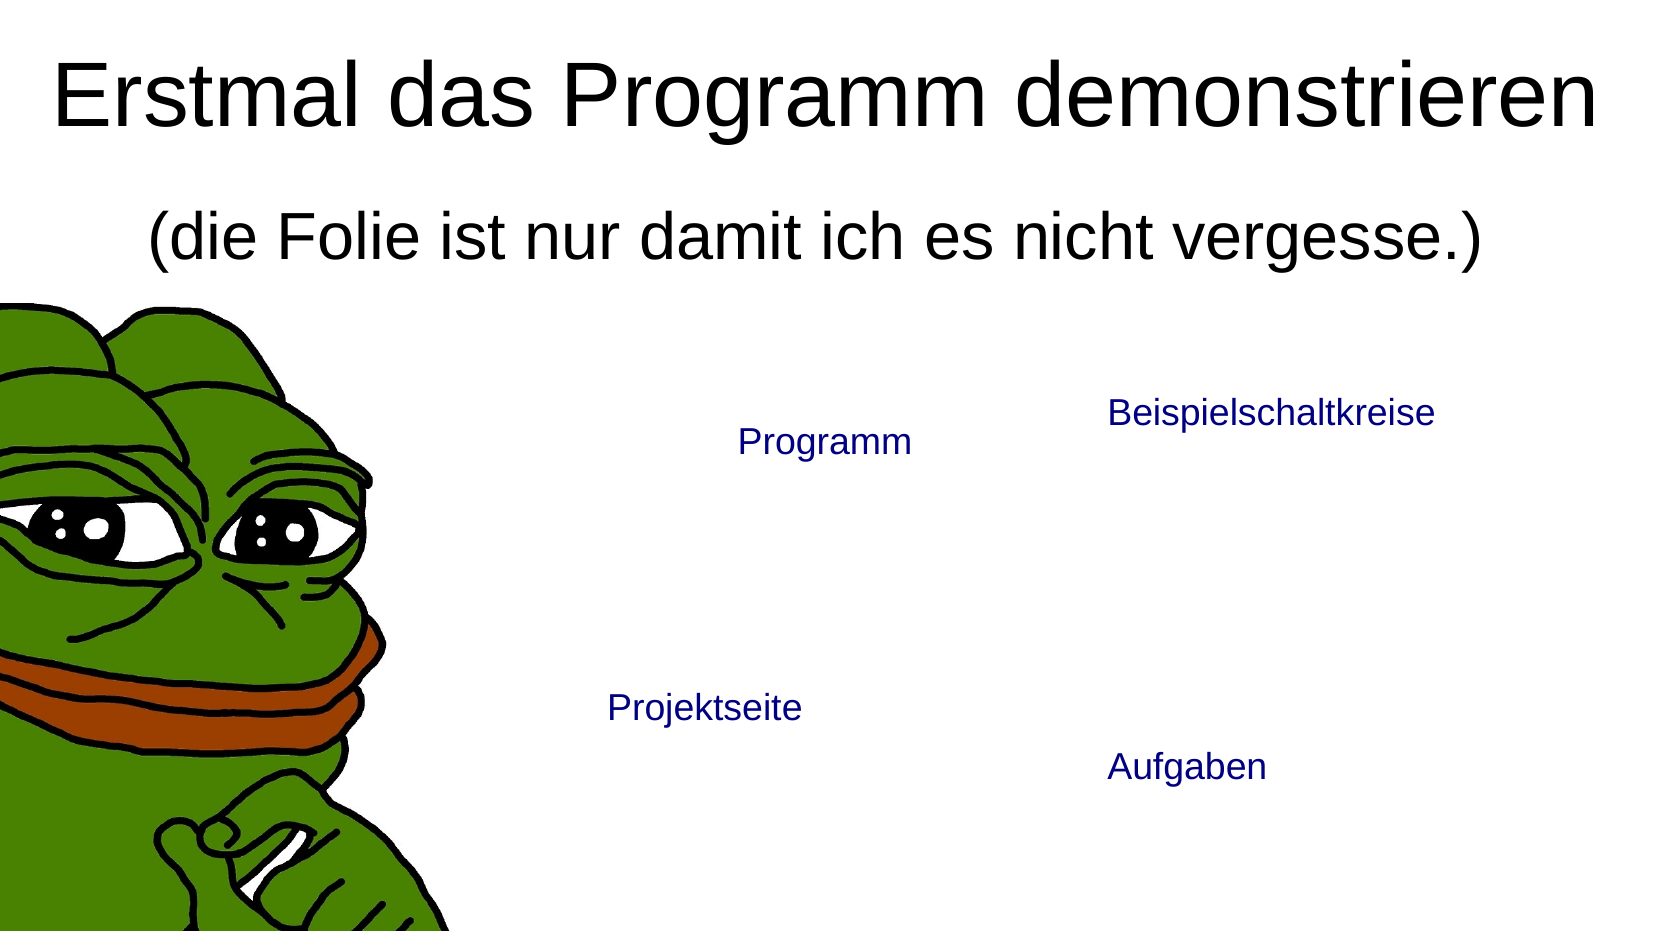

# Erstmal das Programm demonstrieren
(die Folie ist nur damit ich es nicht vergesse.)
Beispielschaltkreise
Programm
Projektseite
Aufgaben